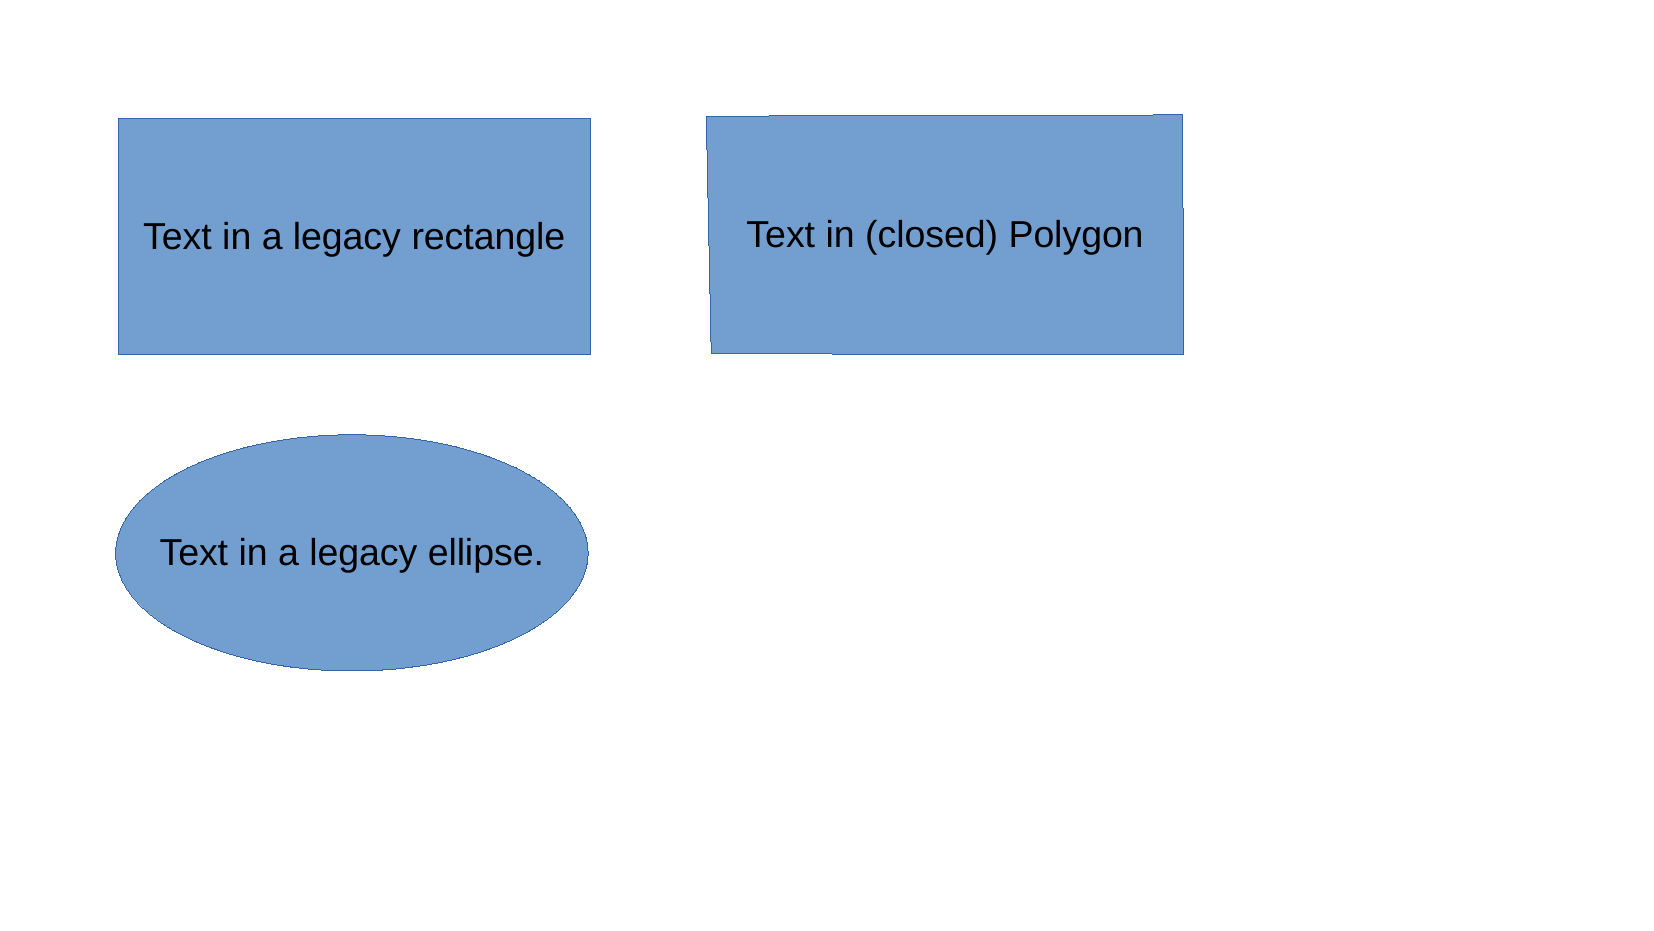

Text in (closed) Polygon
Text in a legacy rectangle
Text in a legacy ellipse.